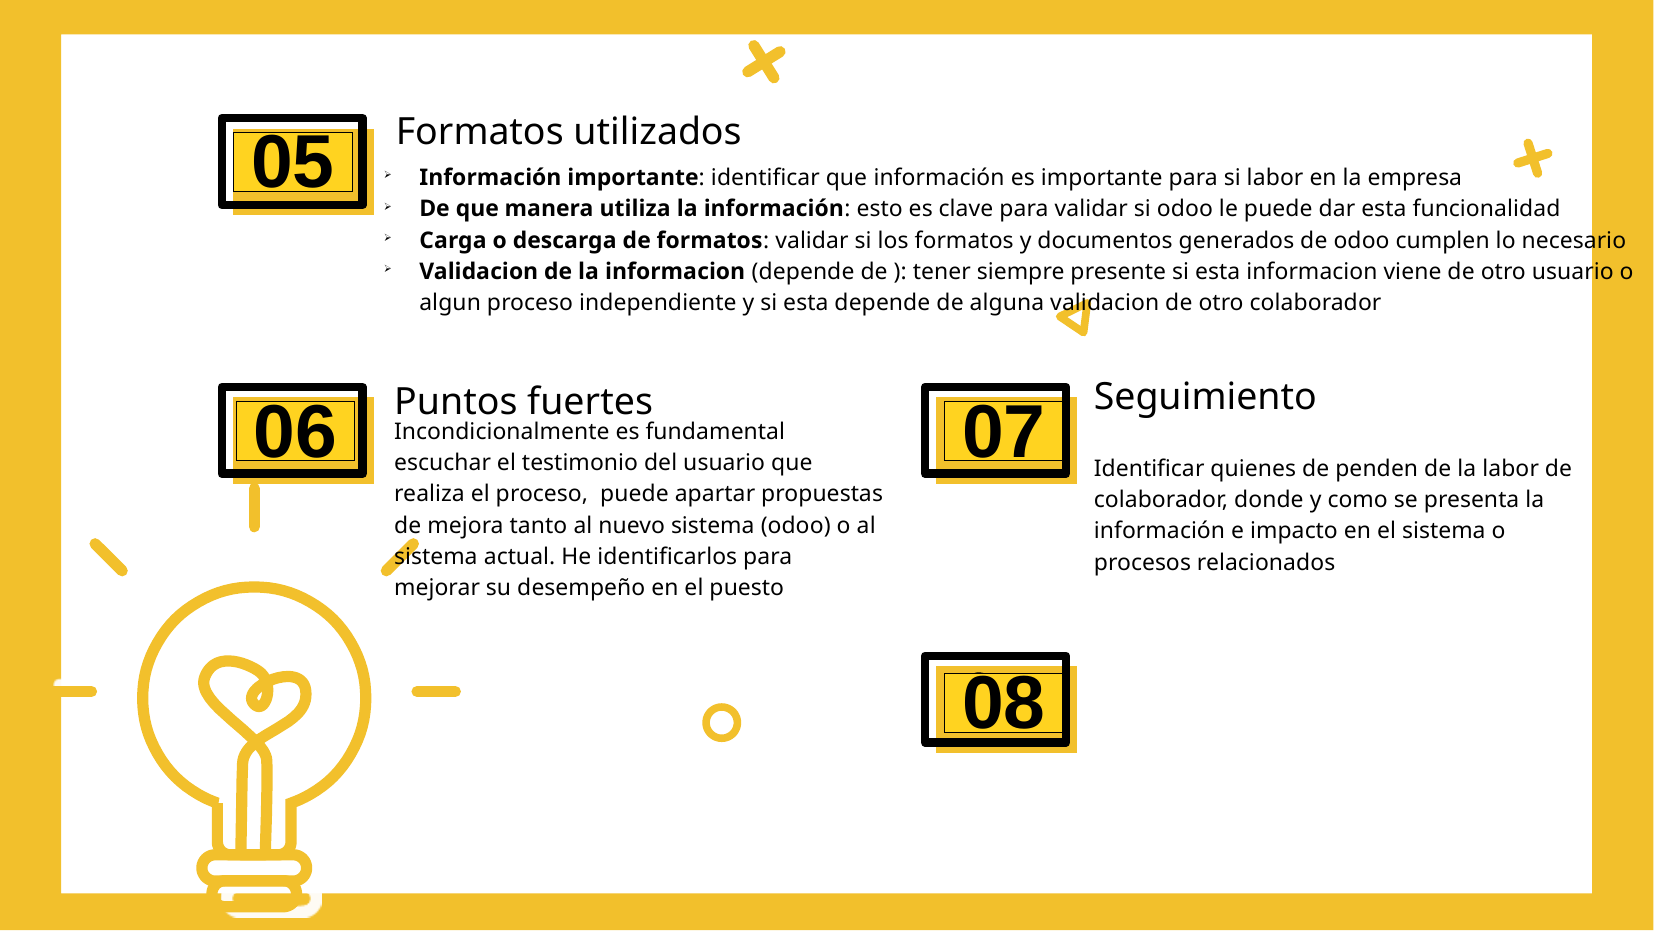

# Formatos utilizados
05
Información importante: identificar que información es importante para si labor en la empresa
De que manera utiliza la información: esto es clave para validar si odoo le puede dar esta funcionalidad
Carga o descarga de formatos: validar si los formatos y documentos generados de odoo cumplen lo necesario
Validacion de la informacion (depende de ): tener siempre presente si esta informacion viene de otro usuario o algun proceso independiente y si esta depende de alguna validacion de otro colaborador
Seguimiento
Puntos fuertes
06
07
Incondicionalmente es fundamental escuchar el testimonio del usuario que realiza el proceso, puede apartar propuestas de mejora tanto al nuevo sistema (odoo) o al sistema actual. He identificarlos para mejorar su desempeño en el puesto
Identificar quienes de penden de la labor de colaborador, donde y como se presenta la información e impacto en el sistema o procesos relacionados
08